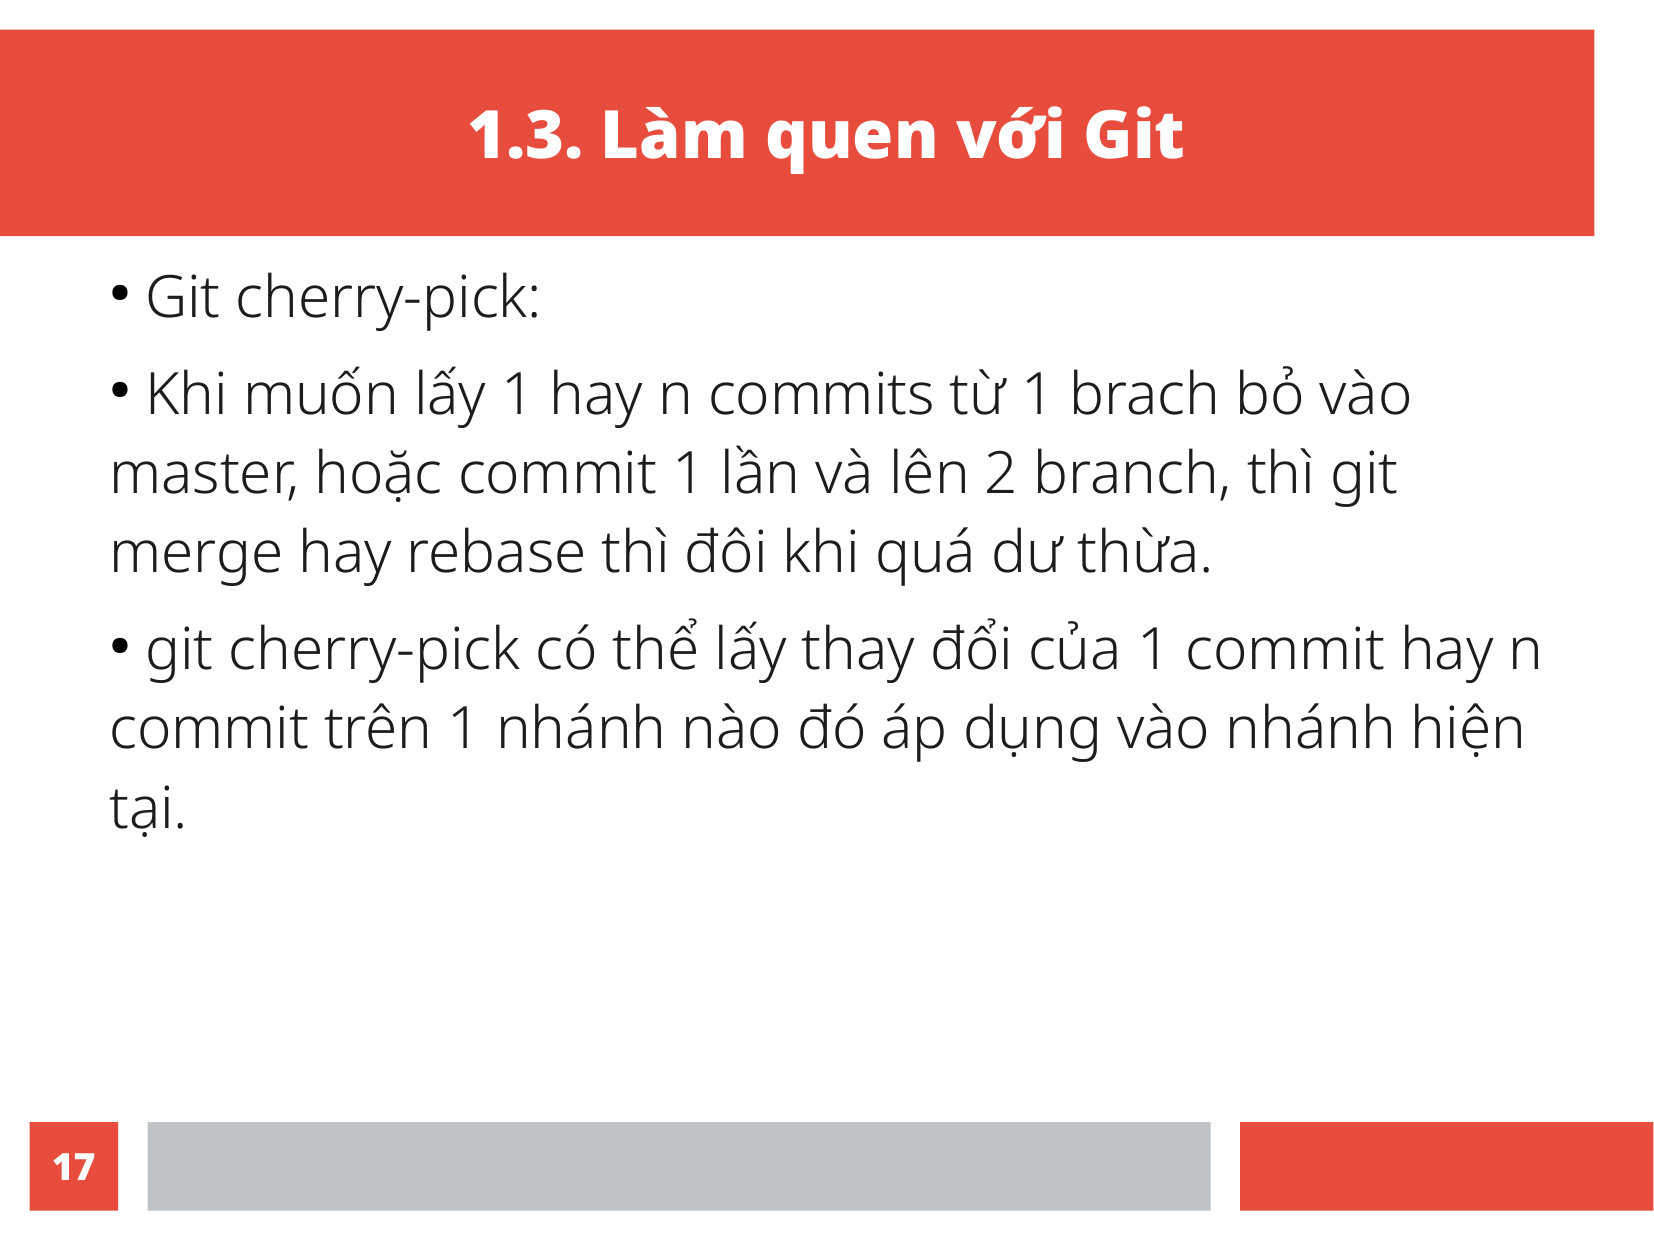

# 1.3. Làm quen với Git
 Git cherry-pick:
 Khi muốn lấy 1 hay n commits từ 1 brach bỏ vào master, hoặc commit 1 lần và lên 2 branch, thì git merge hay rebase thì đôi khi quá dư thừa.
 git cherry-pick có thể lấy thay đổi của 1 commit hay n commit trên 1 nhánh nào đó áp dụng vào nhánh hiện tại.
17